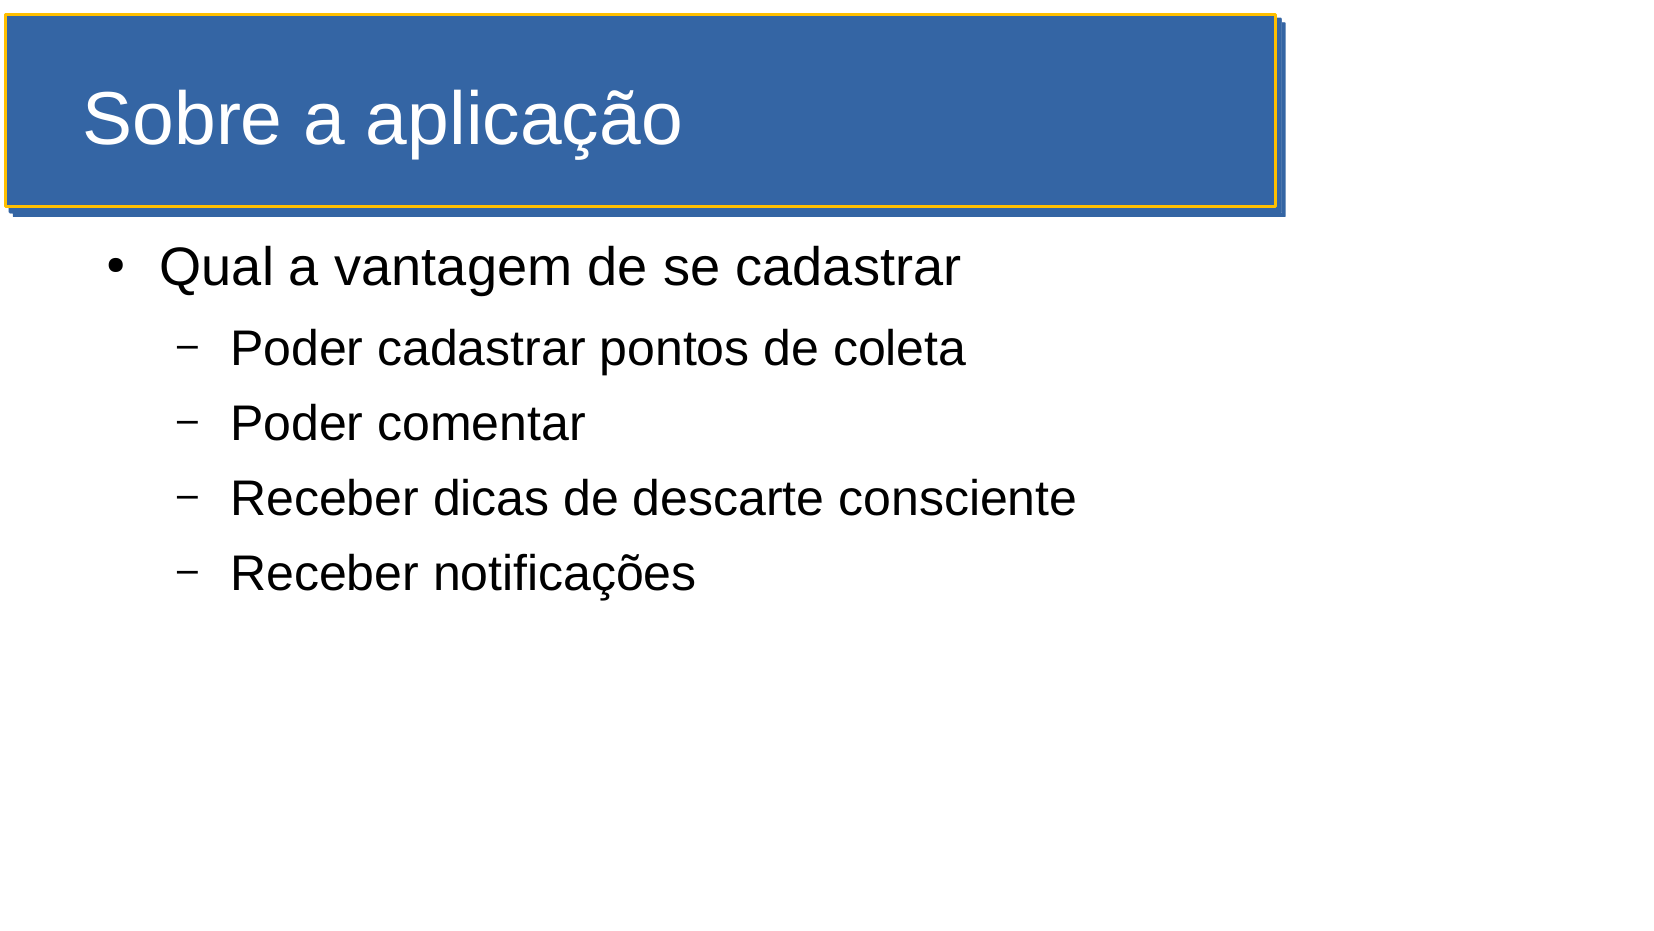

# Sobre a aplicação
Qual a vantagem de se cadastrar
Poder cadastrar pontos de coleta
Poder comentar
Receber dicas de descarte consciente
Receber notificações